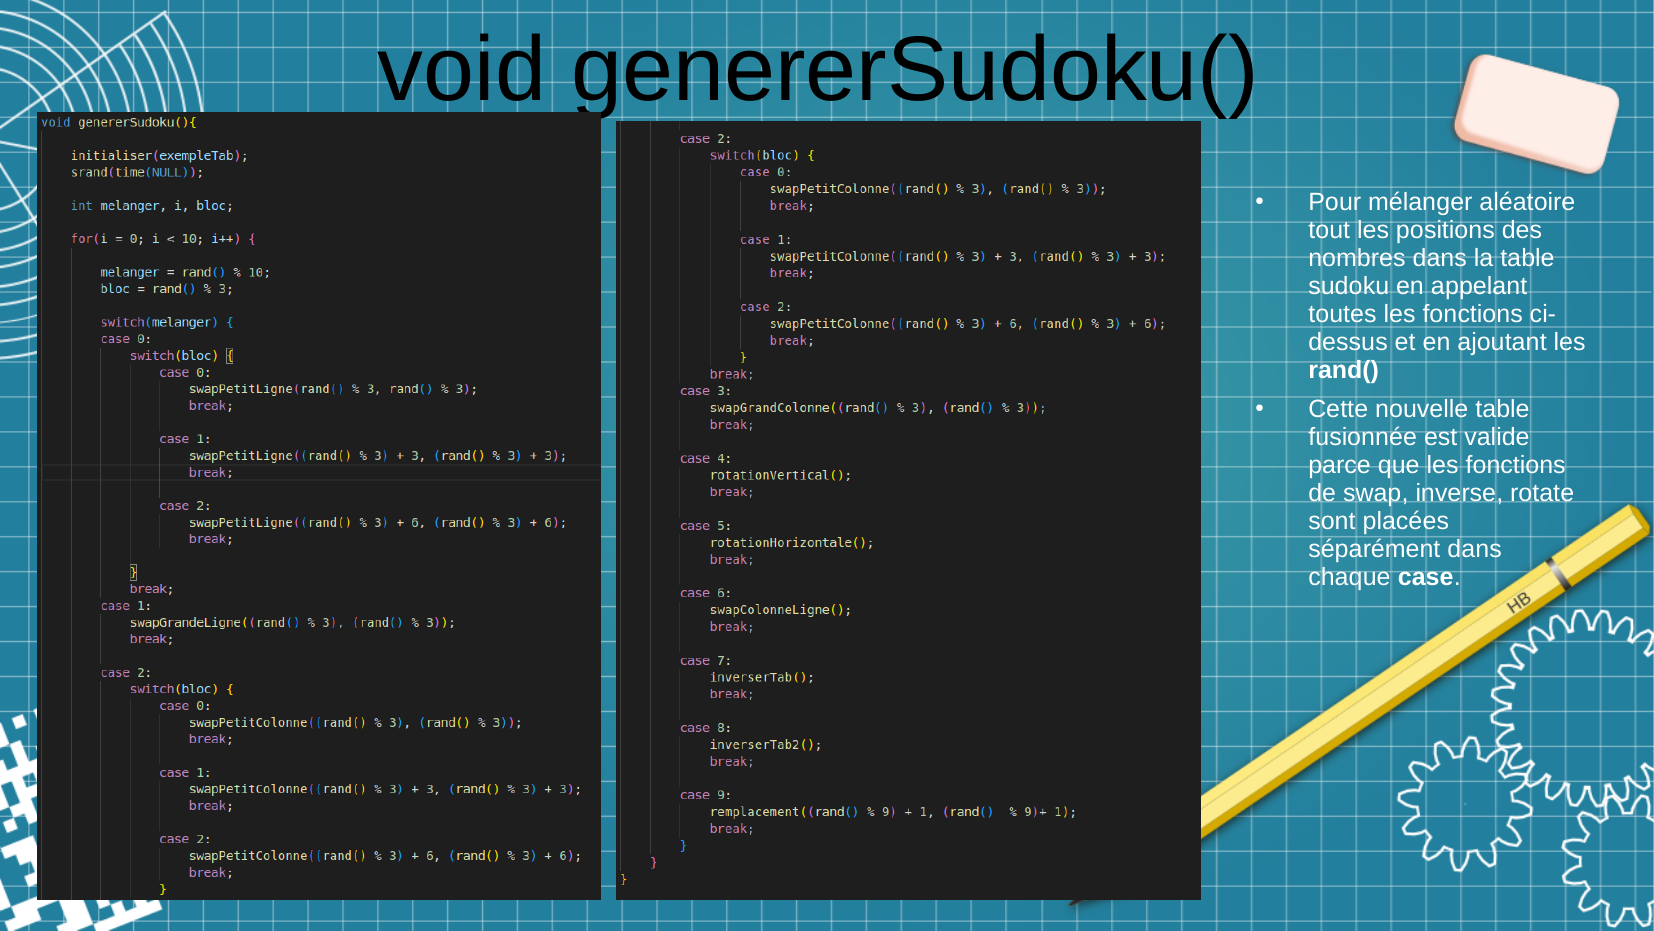

# void genererSudoku()
Pour mélanger aléatoire tout les positions des nombres dans la table sudoku en appelant toutes les fonctions ci-dessus et en ajoutant les rand()
Cette nouvelle table fusionnée est valide parce que les fonctions de swap, inverse, rotate sont placées séparément dans chaque case.